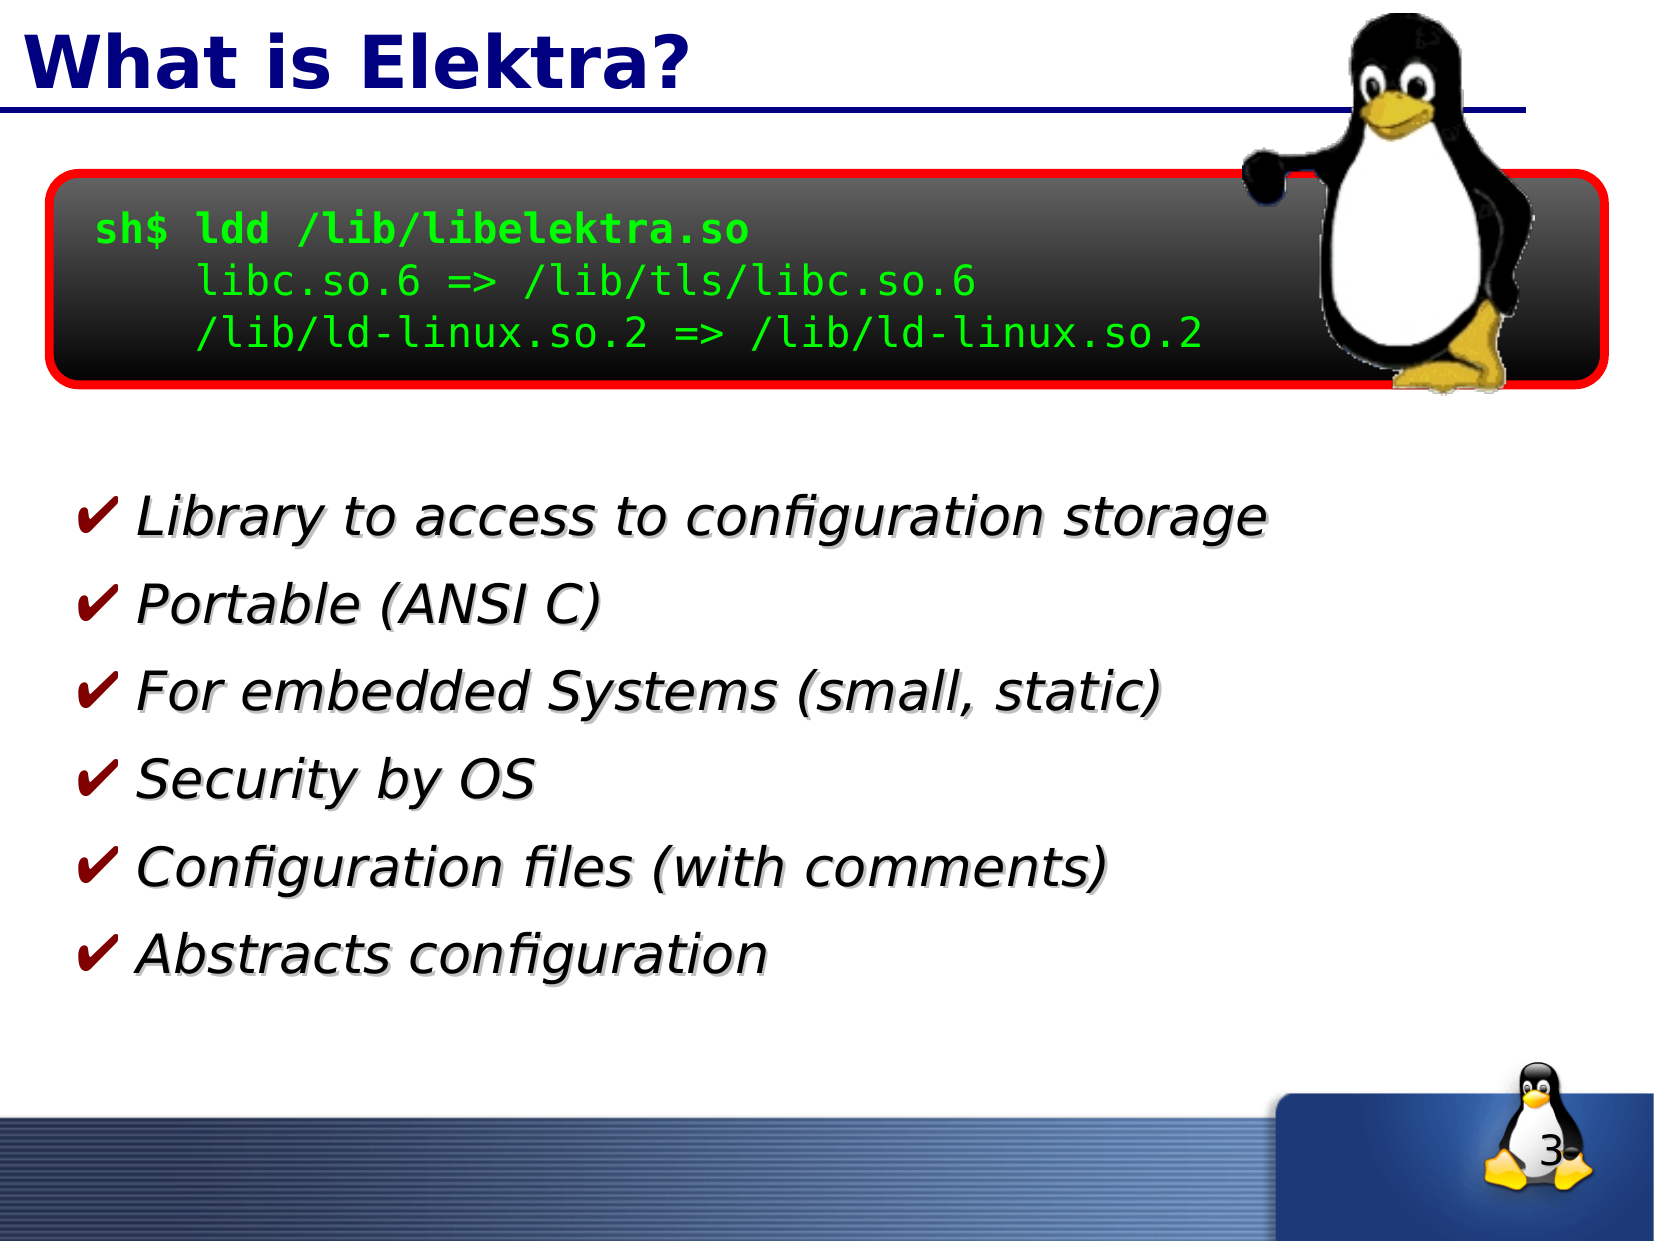

What is Elektra?
sh$ ldd /lib/libelektra.so
 libc.so.6 => /lib/tls/libc.so.6
 /lib/ld-linux.so.2 => /lib/ld-linux.so.2
# Library to access to configuration storage
Portable (ANSI C)
For embedded Systems (small, static)
Security by OS
Configuration files (with comments)
Abstracts configuration